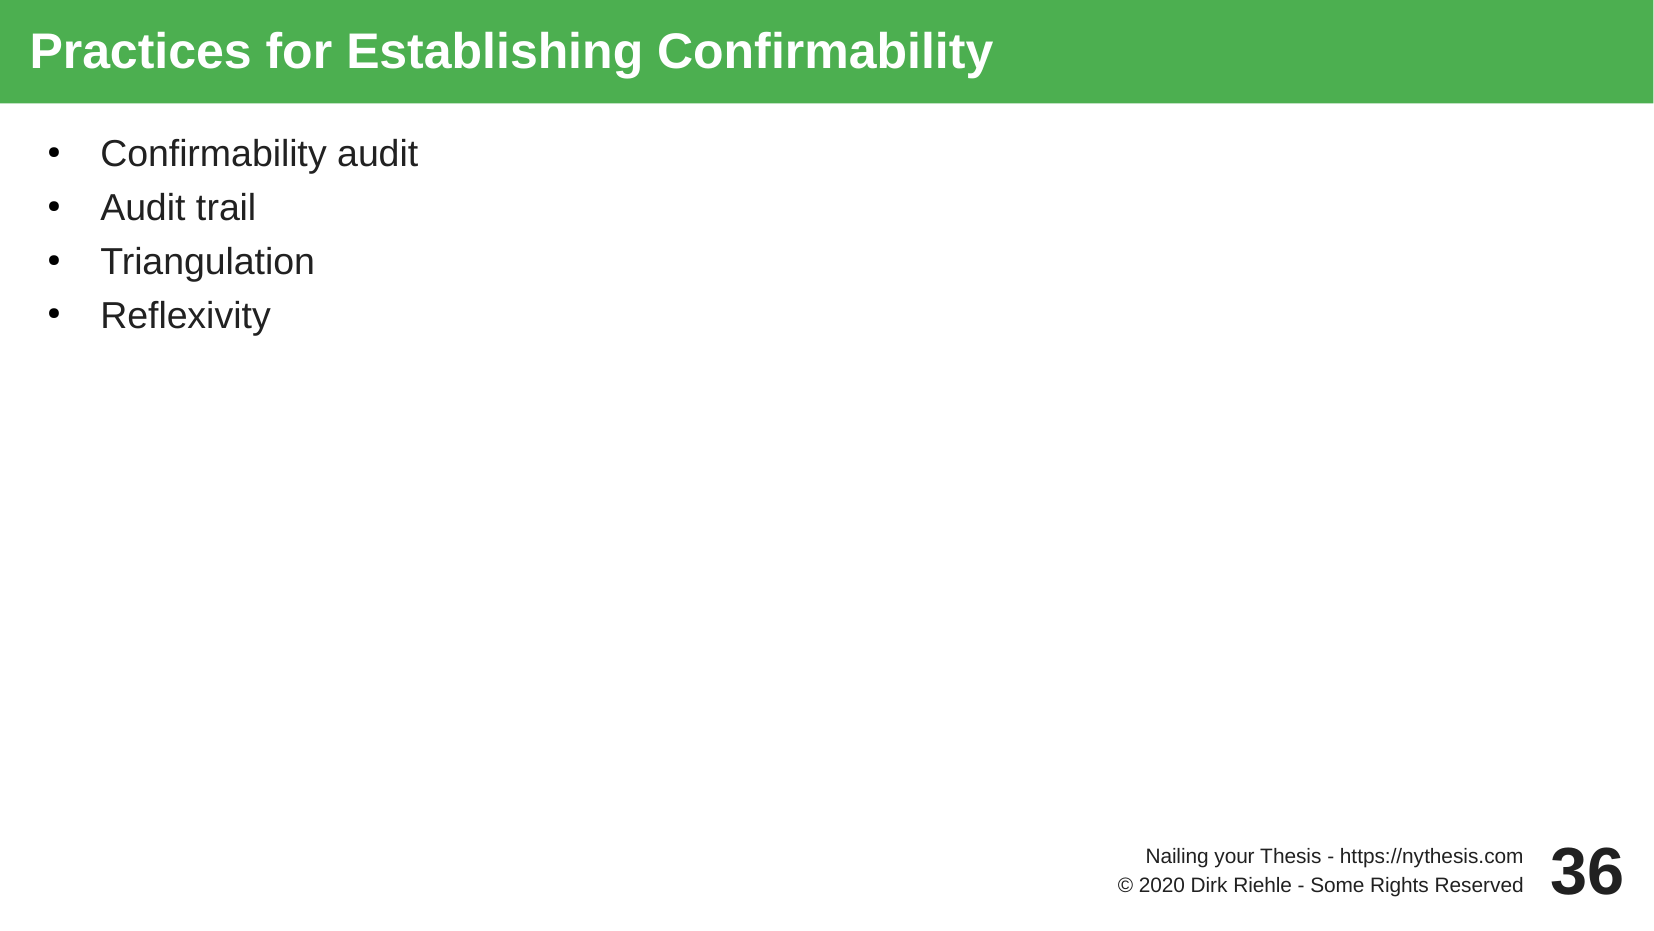

# Practices for Establishing Confirmability
Confirmability audit
Audit trail
Triangulation
Reflexivity
Nailing your Thesis - https://nythesis.com
36
© 2020 Dirk Riehle - Some Rights Reserved